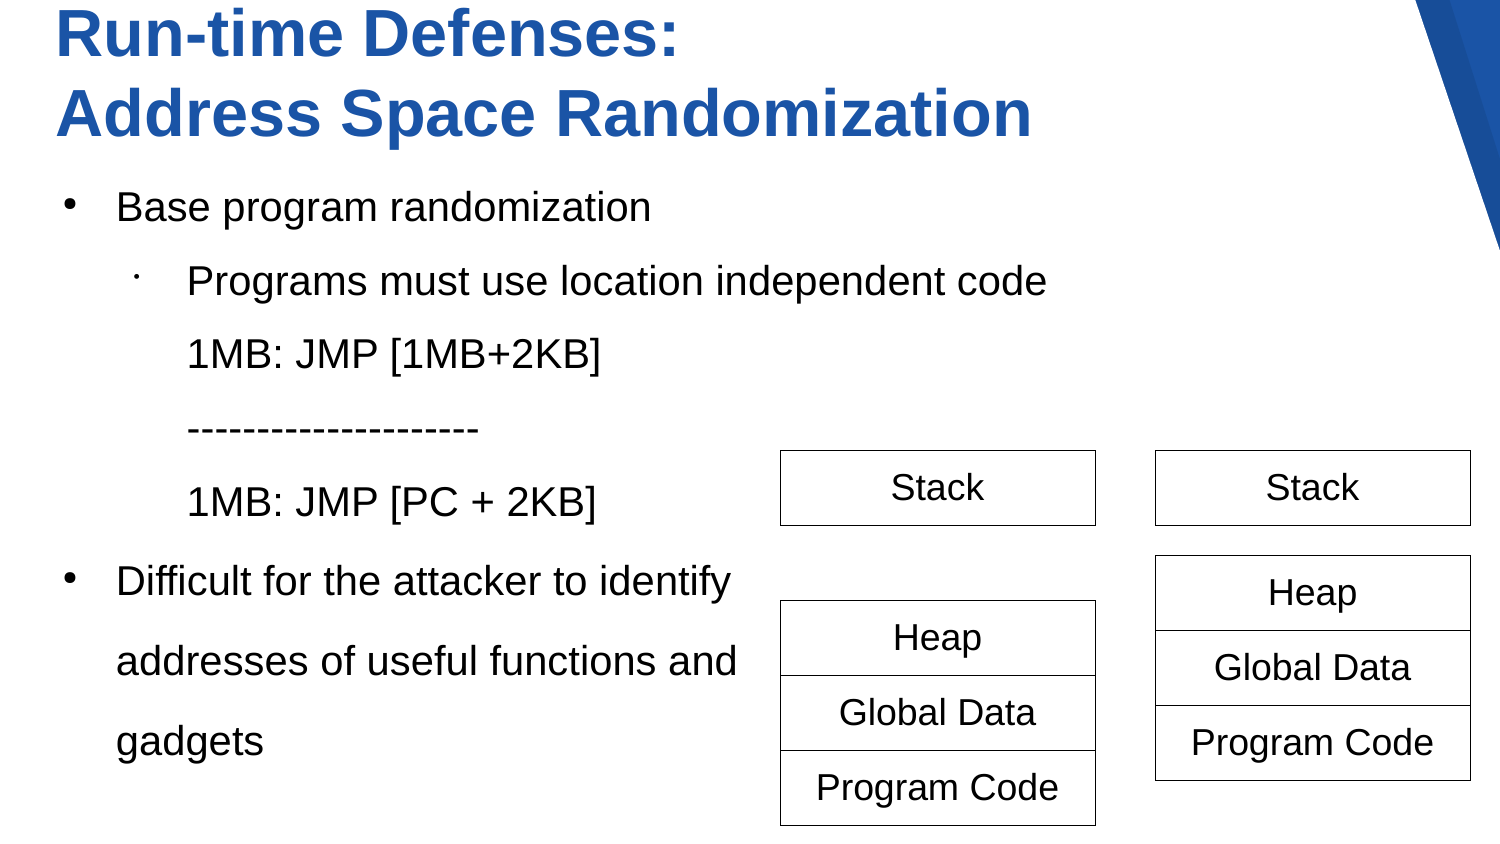

Run-time Defenses:
Address Space Randomization
# Base program randomization
Programs must use location independent code
1MB: JMP [1MB+2KB]
---------------------
1MB: JMP [PC + 2KB]
Difficult for the attacker to identify
addresses of useful functions and
gadgets
Stack
Stack
Heap
Heap
Global Data
Global Data
Program Code
Program Code